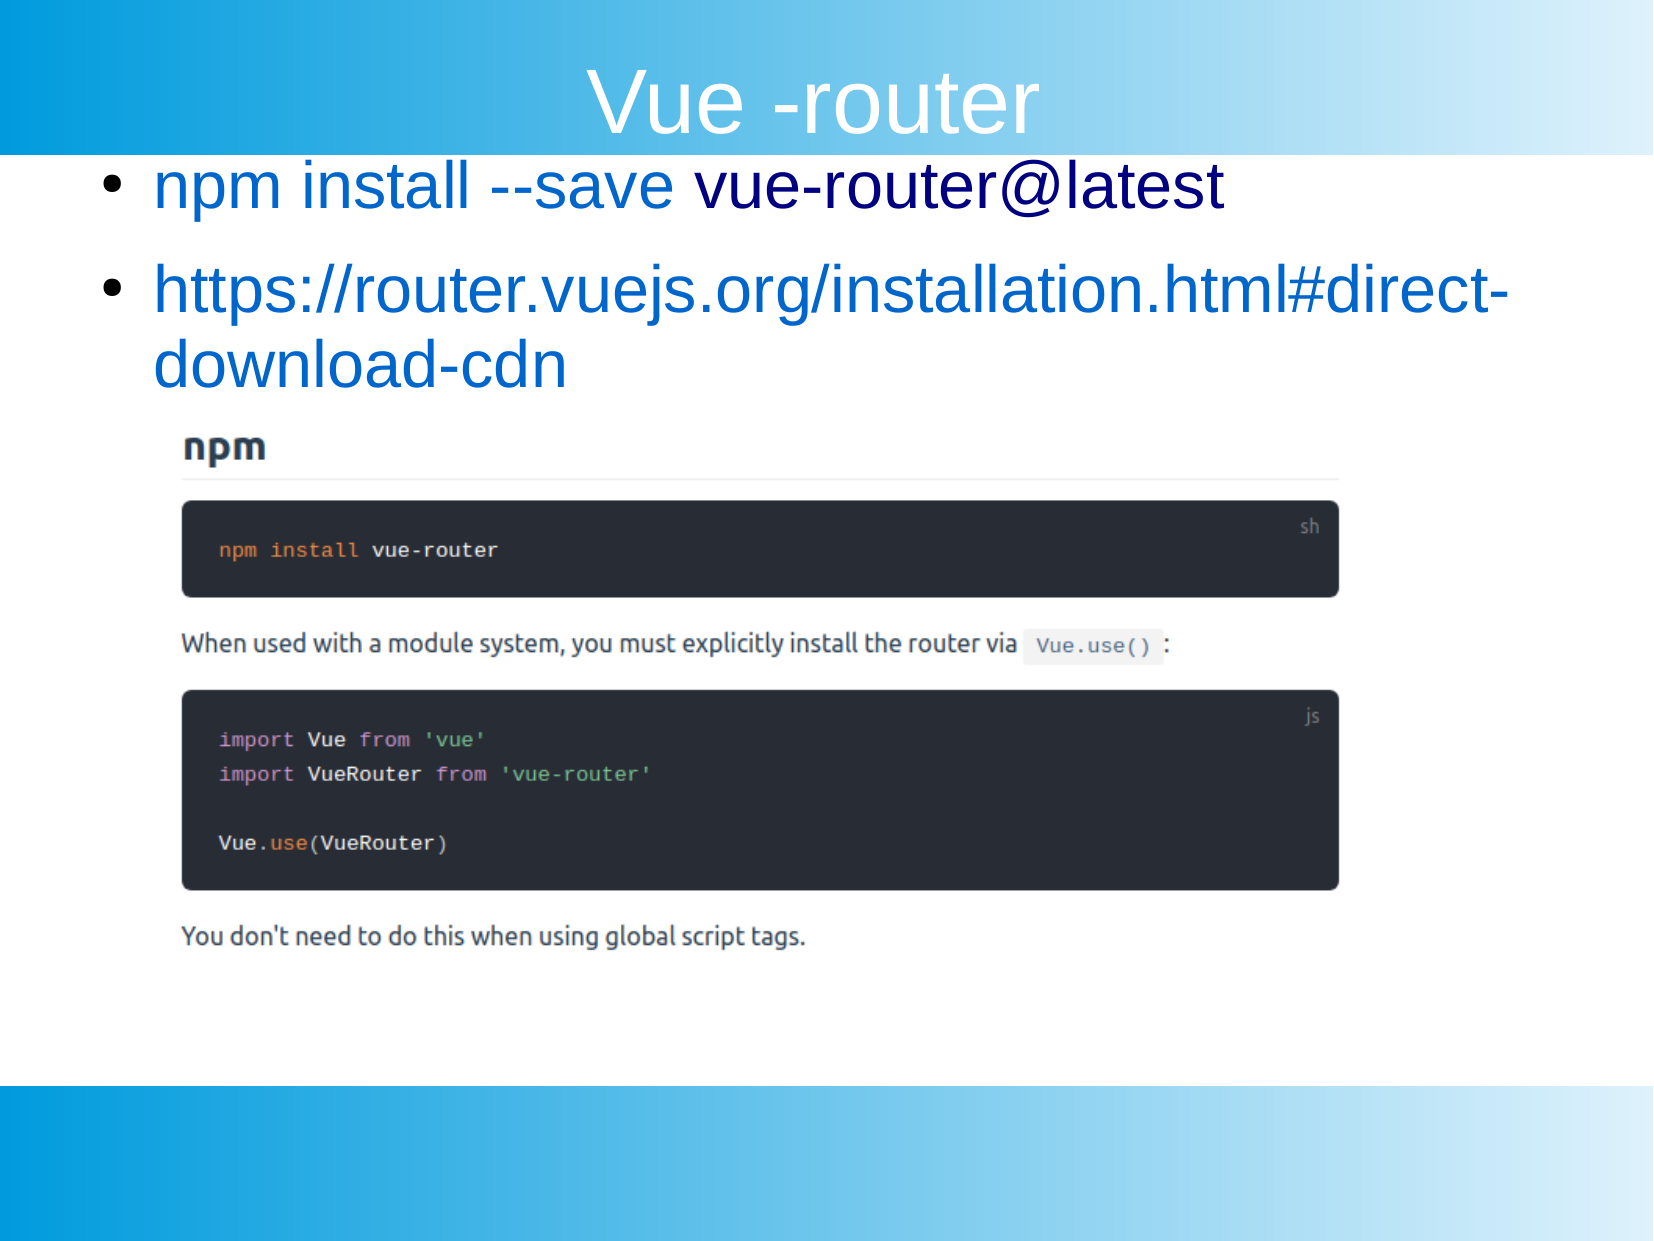

# Vue -router
npm install --save vue-router@latest
https://router.vuejs.org/installation.html#direct-download-cdn